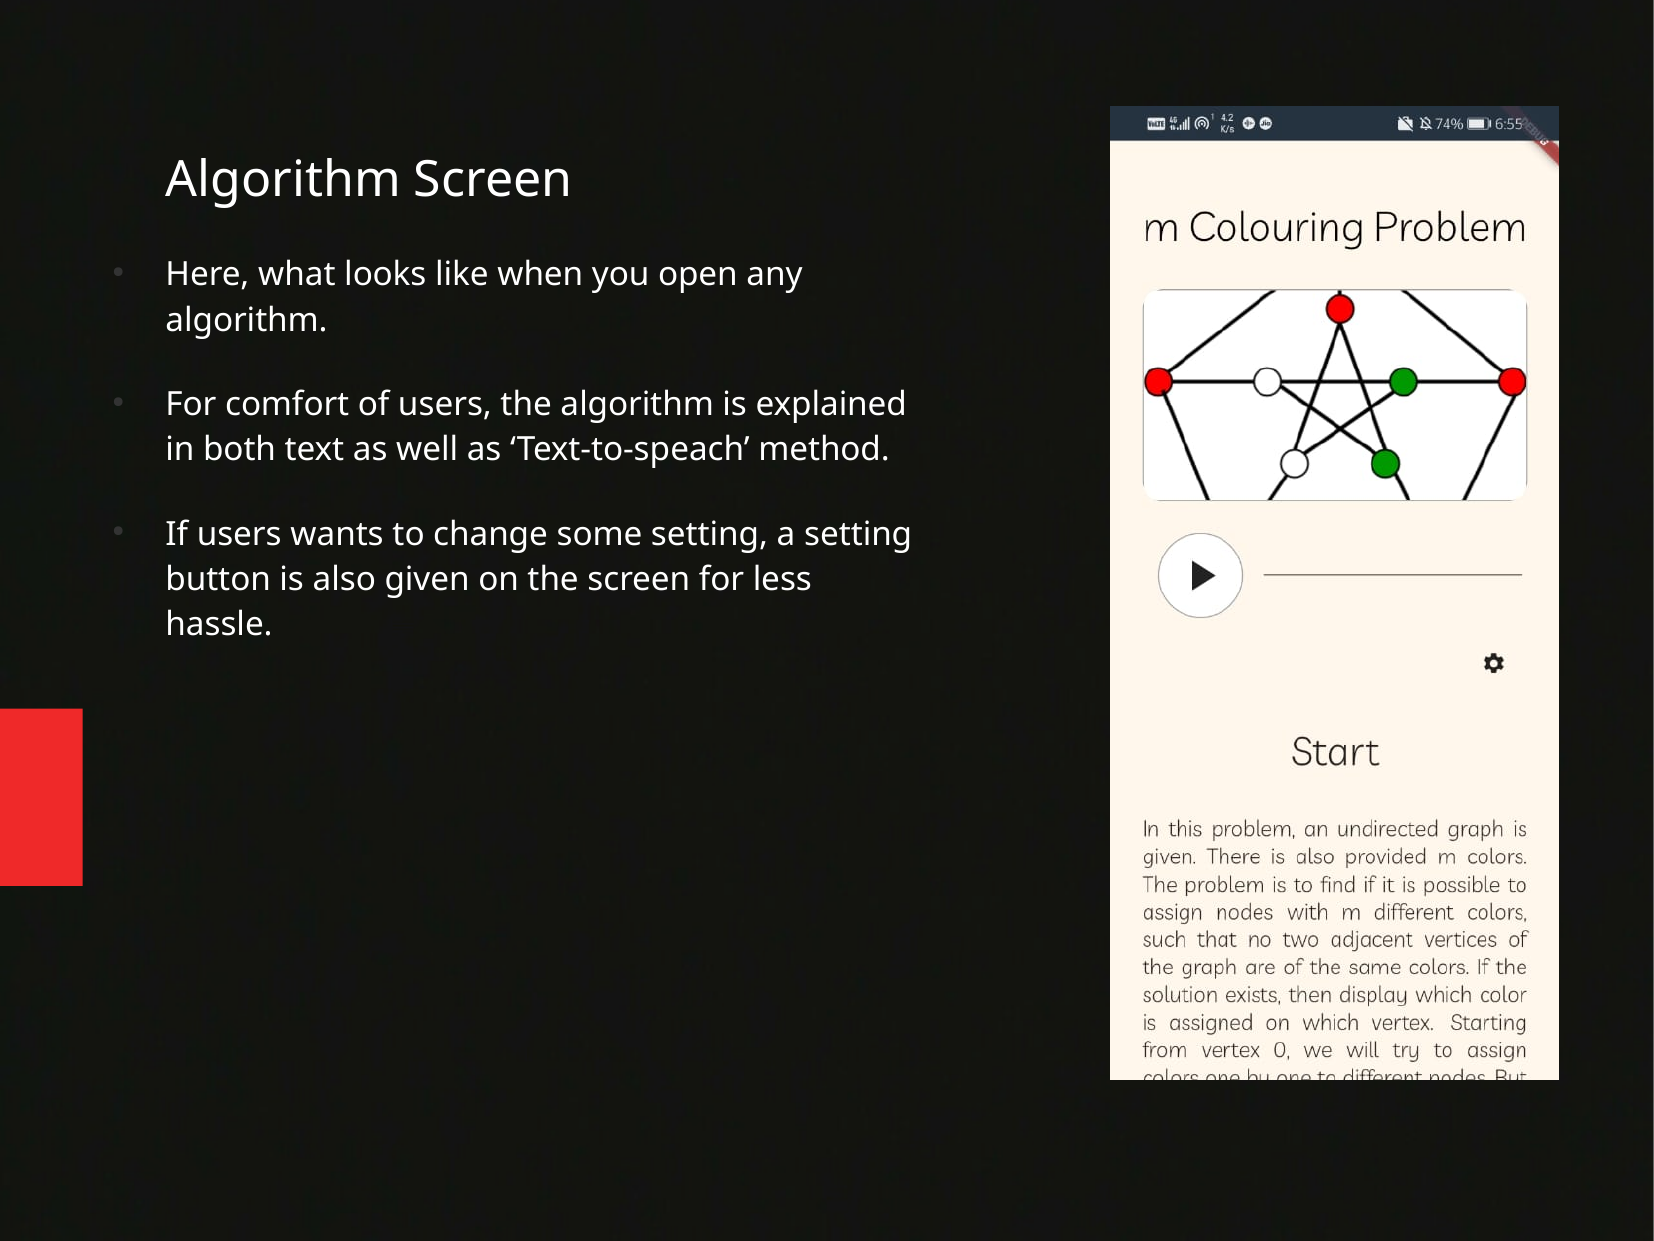

# Algorithm Screen
Here, what looks like when you open any algorithm.
For comfort of users, the algorithm is explained in both text as well as ‘Text-to-speach’ method.
If users wants to change some setting, a setting button is also given on the screen for less hassle.